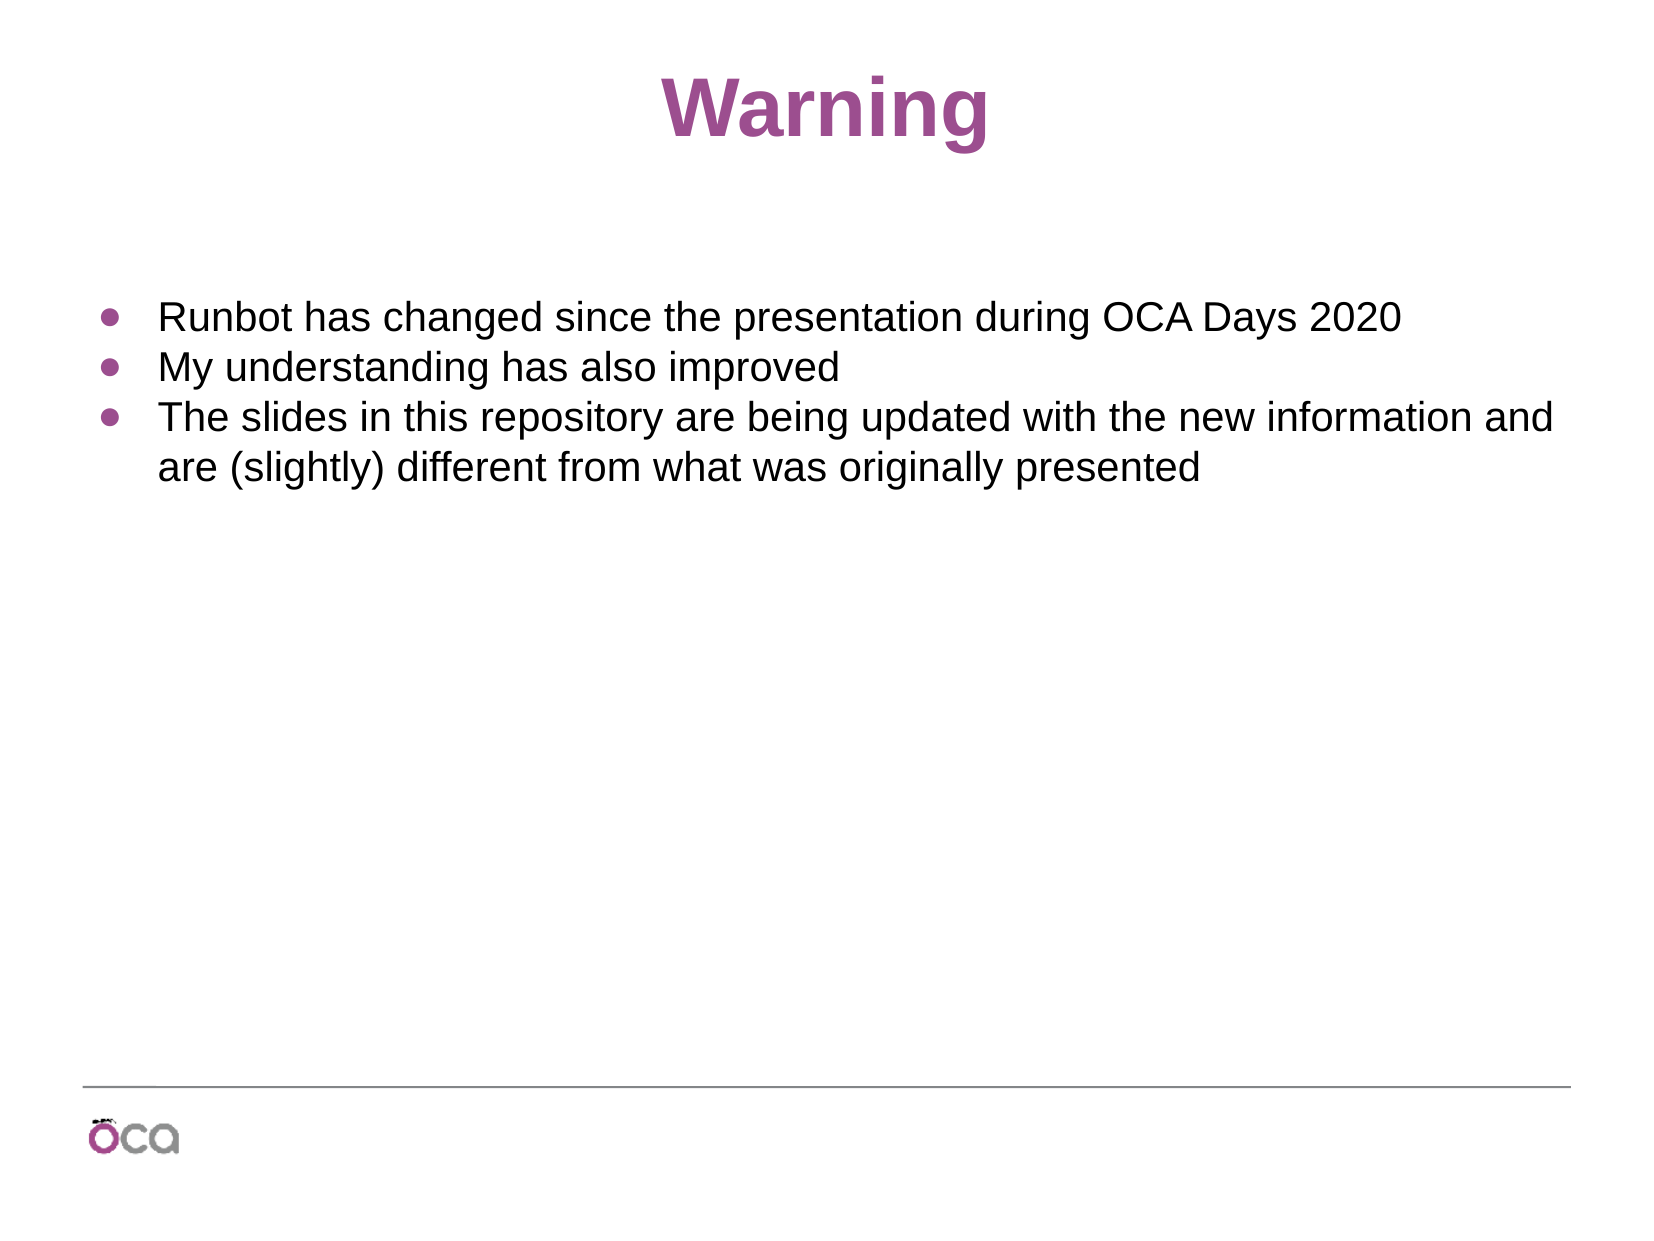

# Warning
Runbot has changed since the presentation during OCA Days 2020
My understanding has also improved
The slides in this repository are being updated with the new information and are (slightly) different from what was originally presented